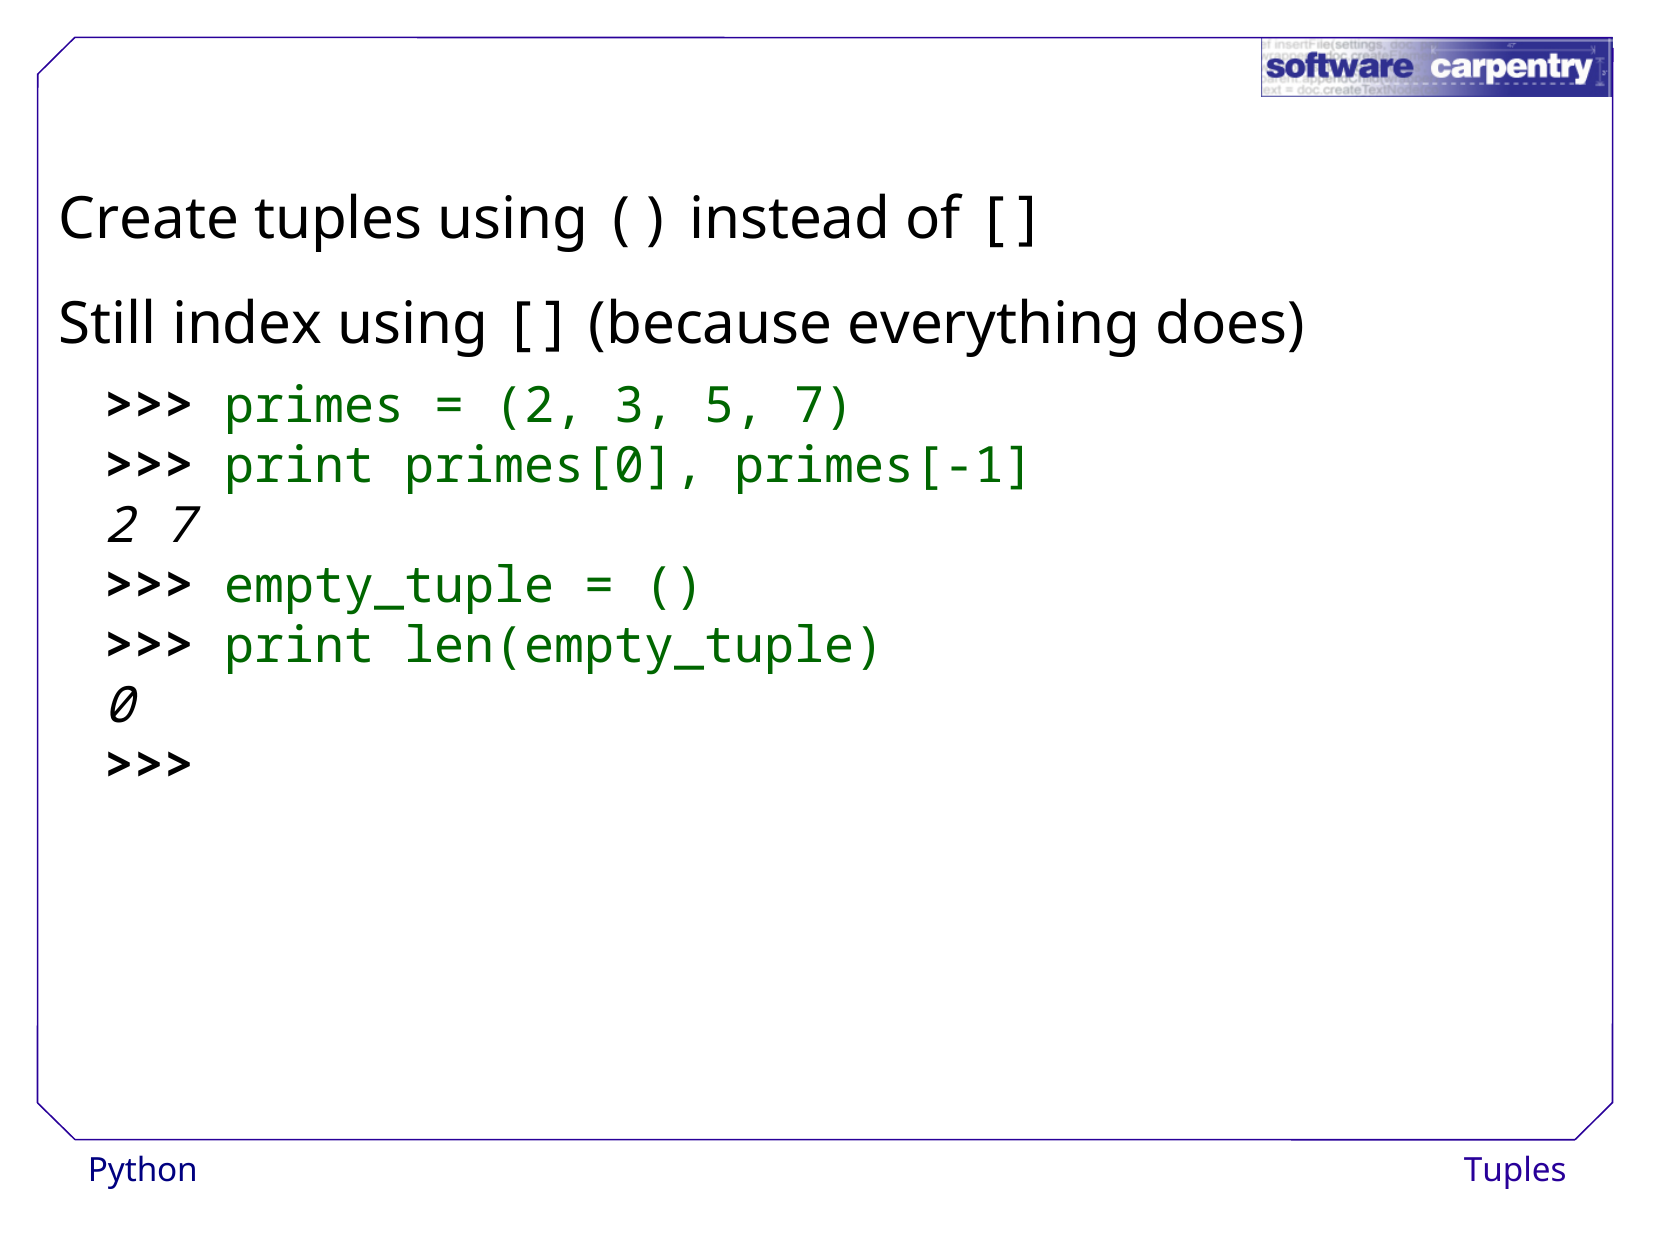

Create tuples using () instead of []
Still index using [] (because everything does)
>>> primes = (2, 3, 5, 7)
>>> print primes[0], primes[-1]
2 7
>>> empty_tuple = ()
>>> print len(empty_tuple)
0
>>>